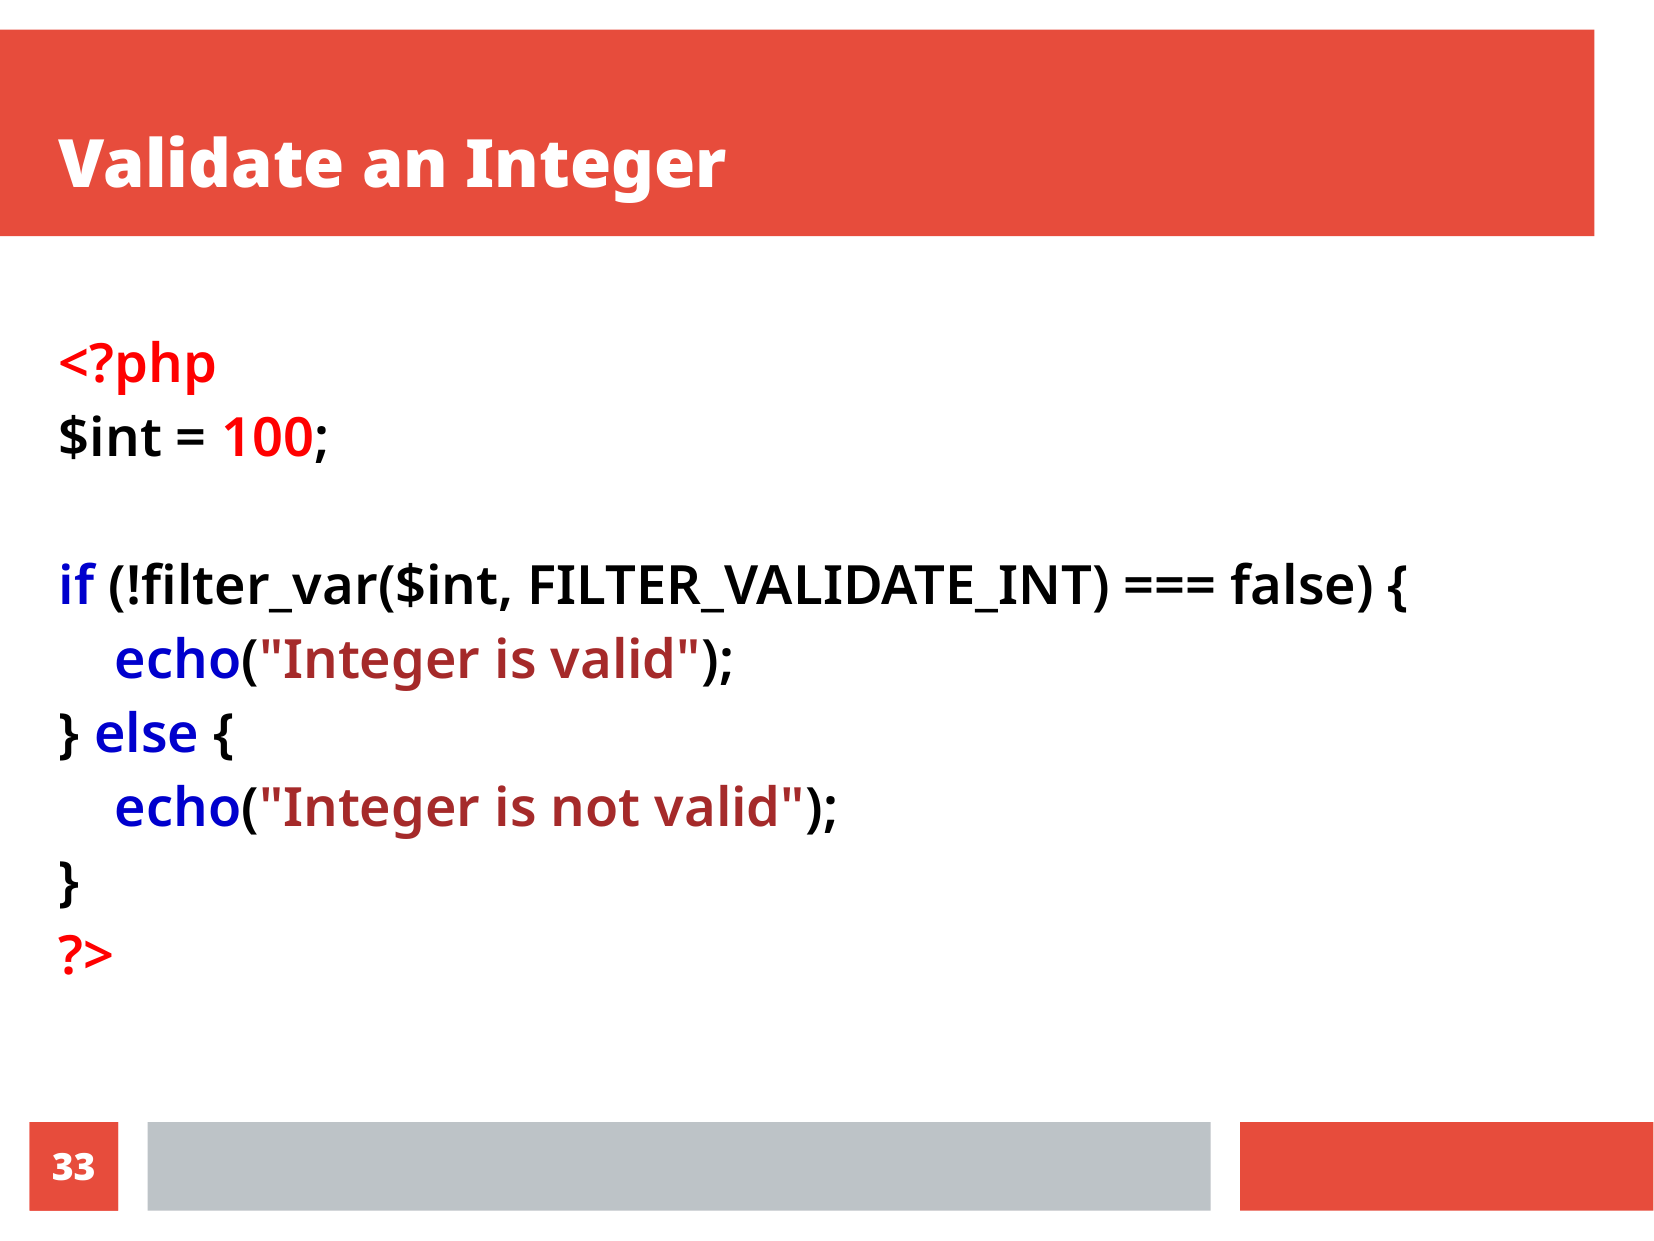

# Validate an Integer
<?php
$int = 100;
if (!filter_var($int, FILTER_VALIDATE_INT) === false) {
    echo("Integer is valid");
} else {
    echo("Integer is not valid");
}
?>
33